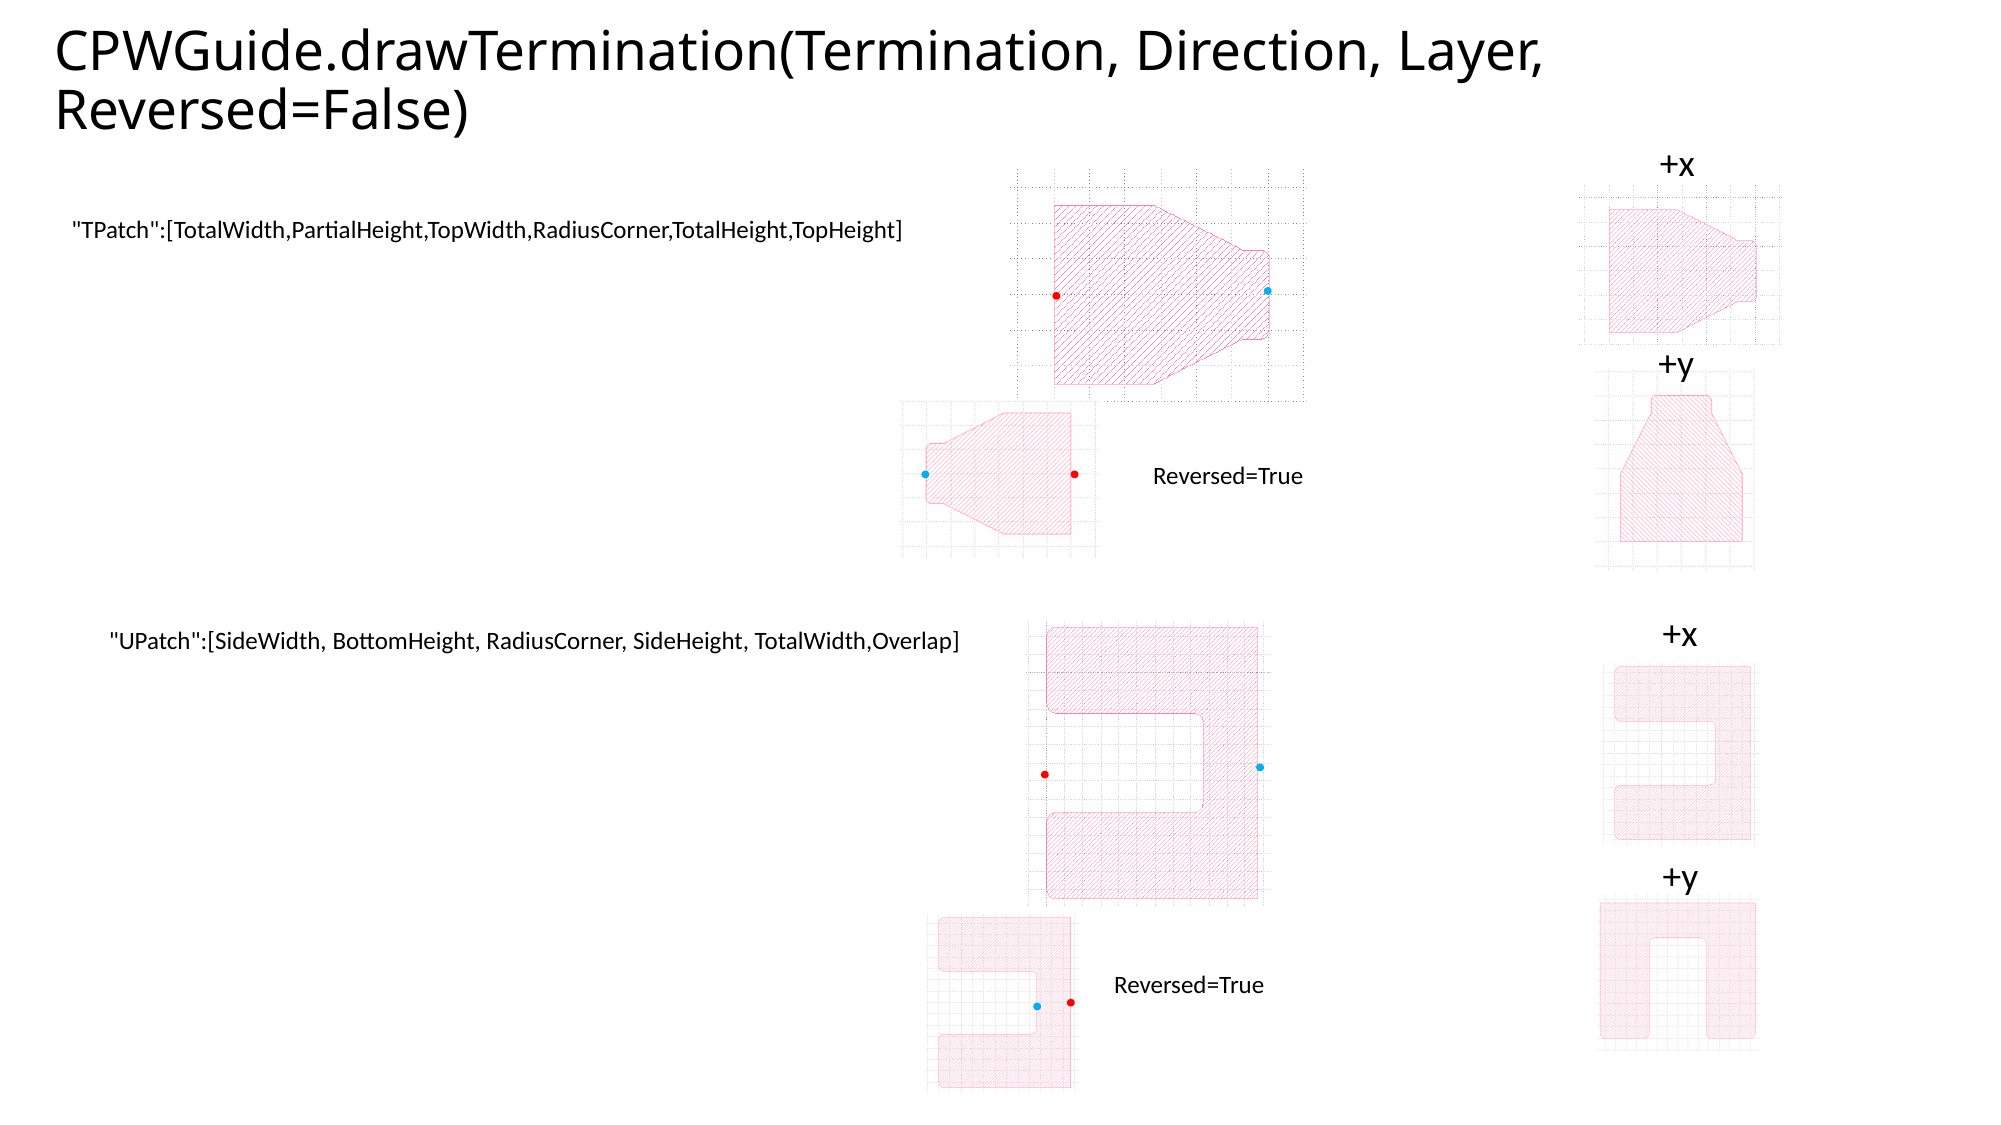

CPWGuide.drawTermination(Termination, Direction, Layer, Reversed=False)
+x
"TPatch":[TotalWidth,PartialHeight,TopWidth,RadiusCorner,TotalHeight,TopHeight]
+y
Reversed=True
+x
"UPatch":[SideWidth, BottomHeight, RadiusCorner, SideHeight, TotalWidth,Overlap]
+y
Reversed=True